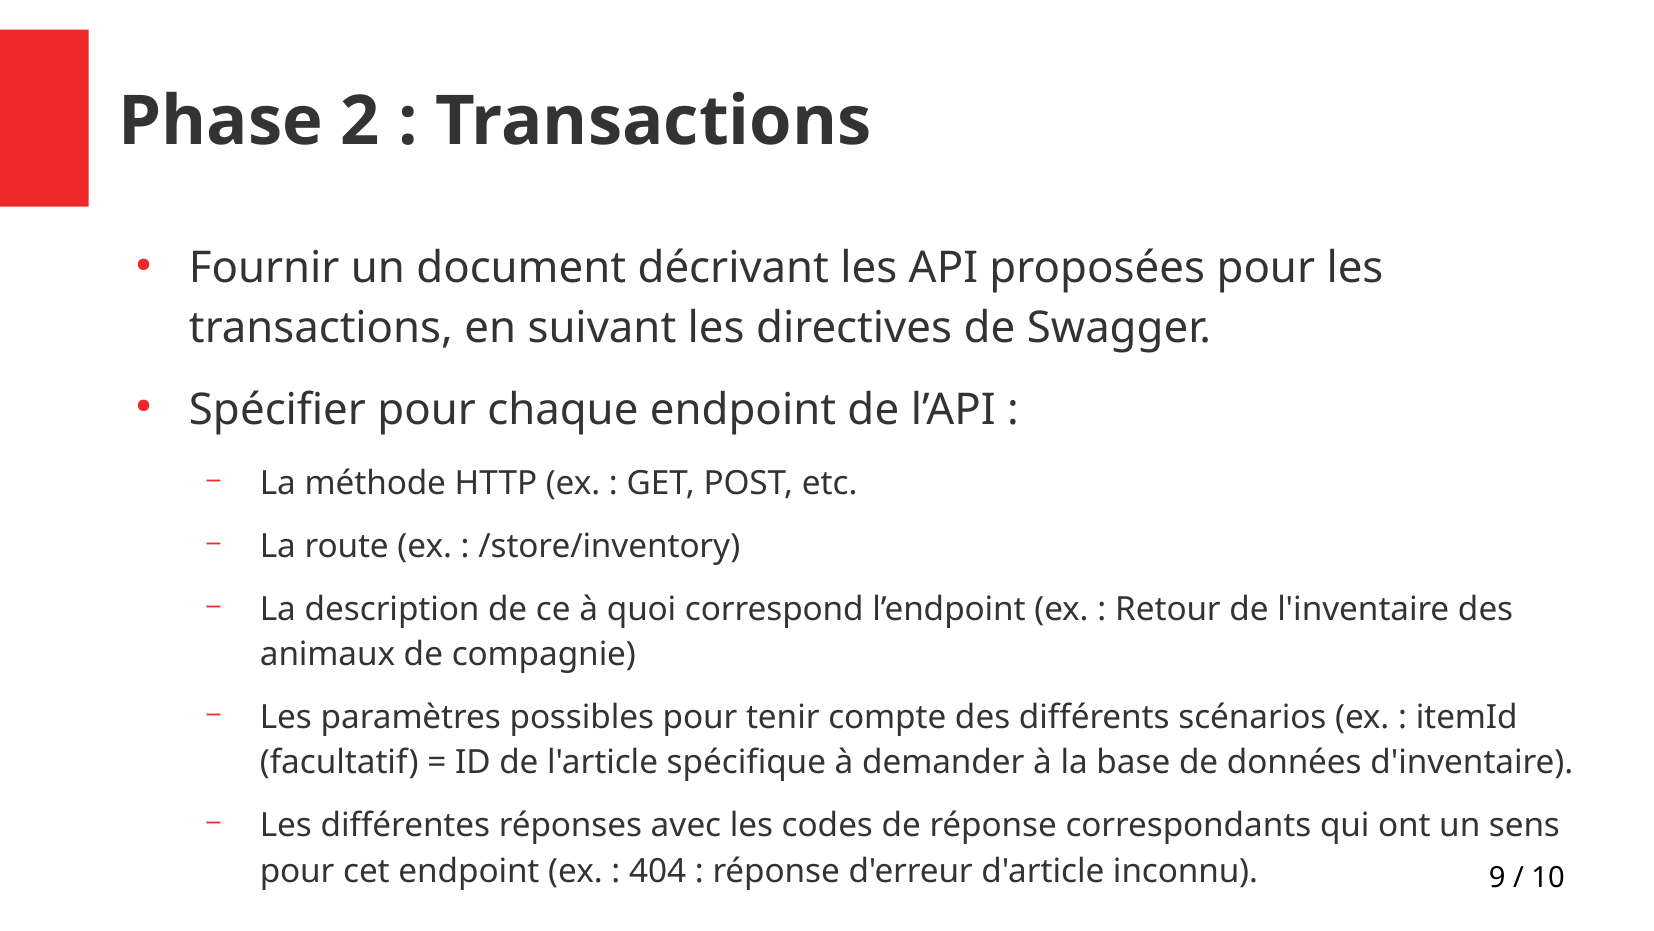

# Phase 2 : Transactions
Fournir un document décrivant les API proposées pour les transactions, en suivant les directives de Swagger.
Spécifier pour chaque endpoint de l’API :
La méthode HTTP (ex. : GET, POST, etc.
La route (ex. : /store/inventory)
La description de ce à quoi correspond l’endpoint (ex. : Retour de l'inventaire des animaux de compagnie)
Les paramètres possibles pour tenir compte des différents scénarios (ex. : itemId (facultatif) = ID de l'article spécifique à demander à la base de données d'inventaire).
Les différentes réponses avec les codes de réponse correspondants qui ont un sens pour cet endpoint (ex. : 404 : réponse d'erreur d'article inconnu).
9